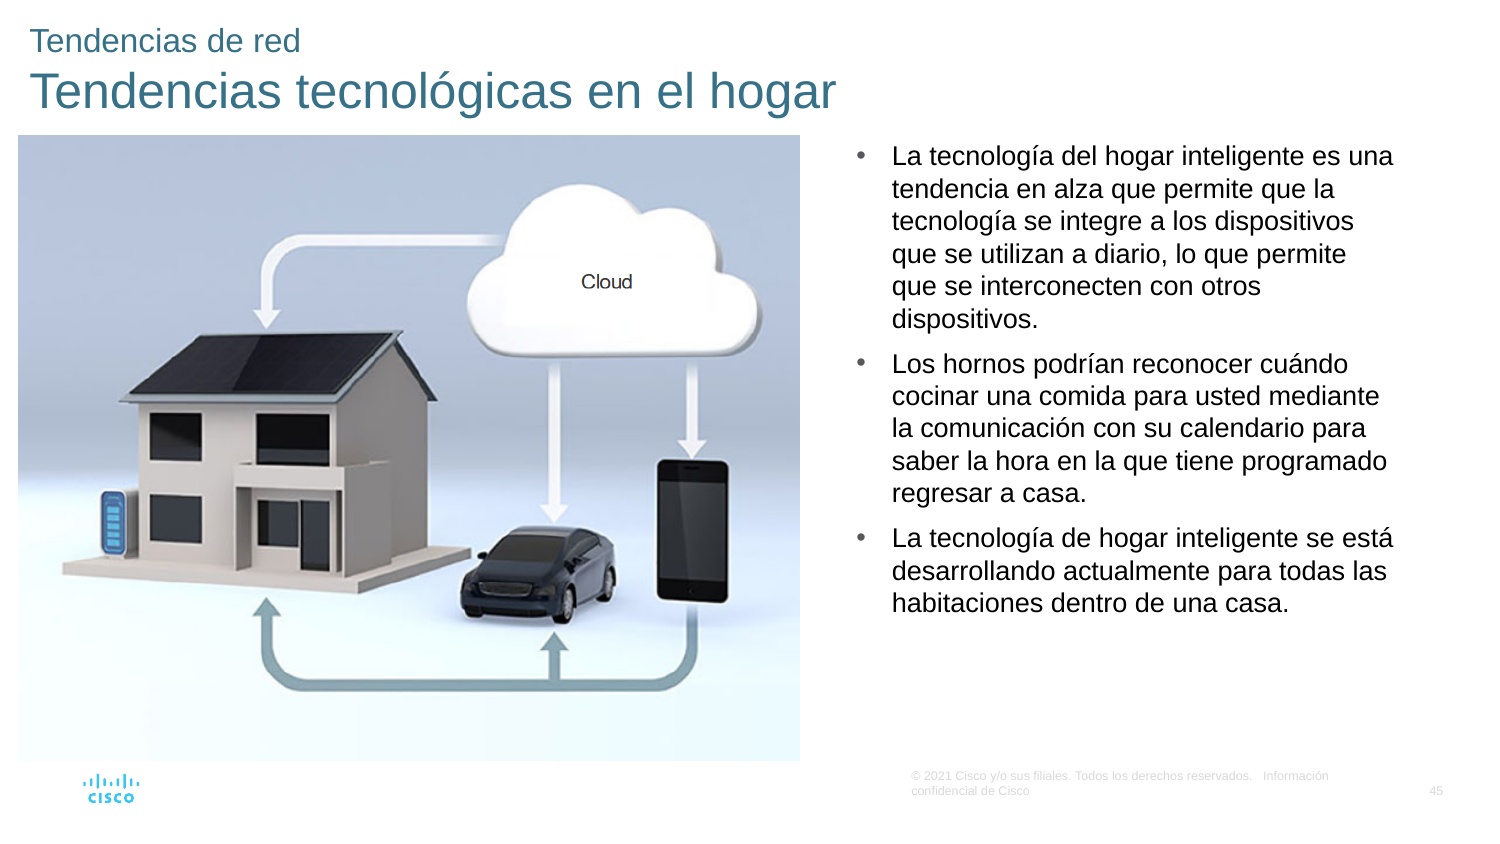

# Tendencias de red Tendencias tecnológicas en el hogar
La tecnología del hogar inteligente es una tendencia en alza que permite que la tecnología se integre a los dispositivos que se utilizan a diario, lo que permite que se interconecten con otros dispositivos.
Los hornos podrían reconocer cuándo cocinar una comida para usted mediante la comunicación con su calendario para saber la hora en la que tiene programado regresar a casa.
La tecnología de hogar inteligente se está desarrollando actualmente para todas las habitaciones dentro de una casa.